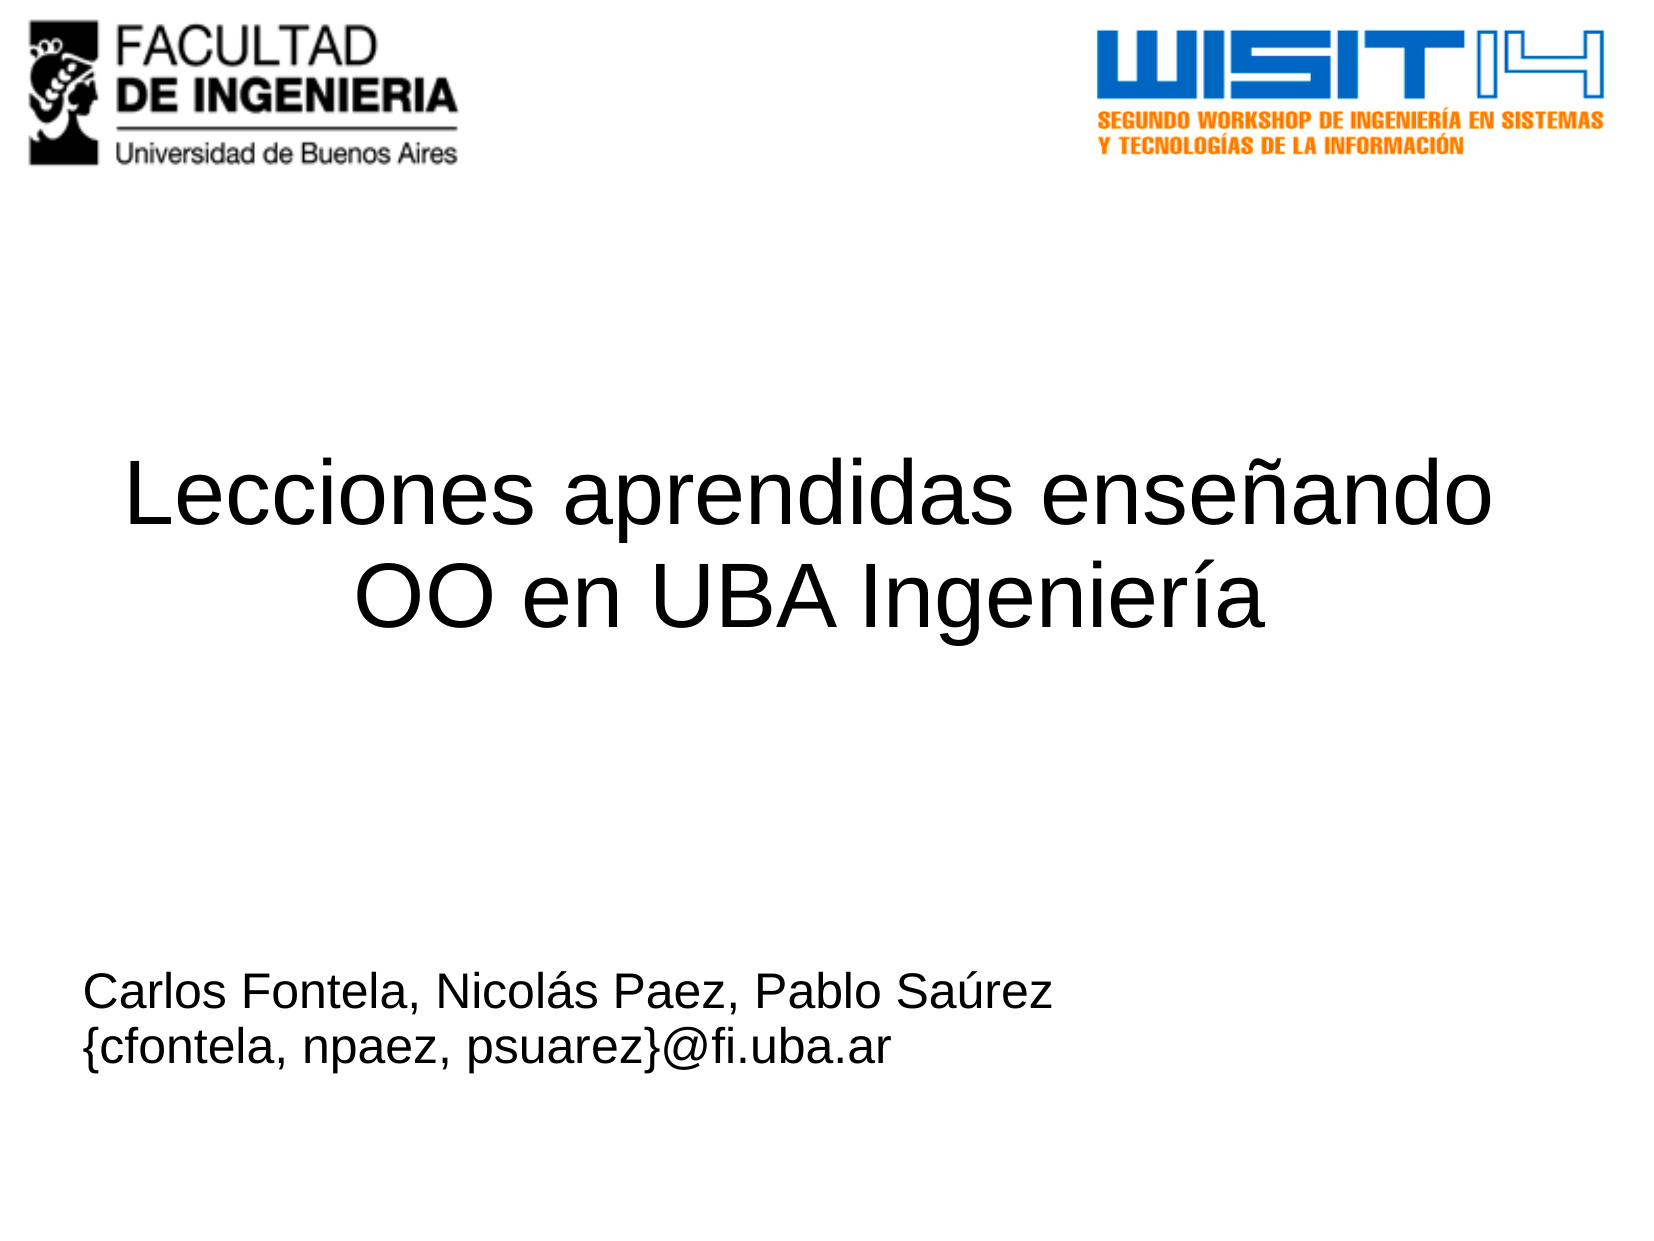

#
Lecciones aprendidas enseñando OO en UBA Ingeniería
Carlos Fontela, Nicolás Paez, Pablo Saúrez
{cfontela, npaez, psuarez}@fi.uba.ar